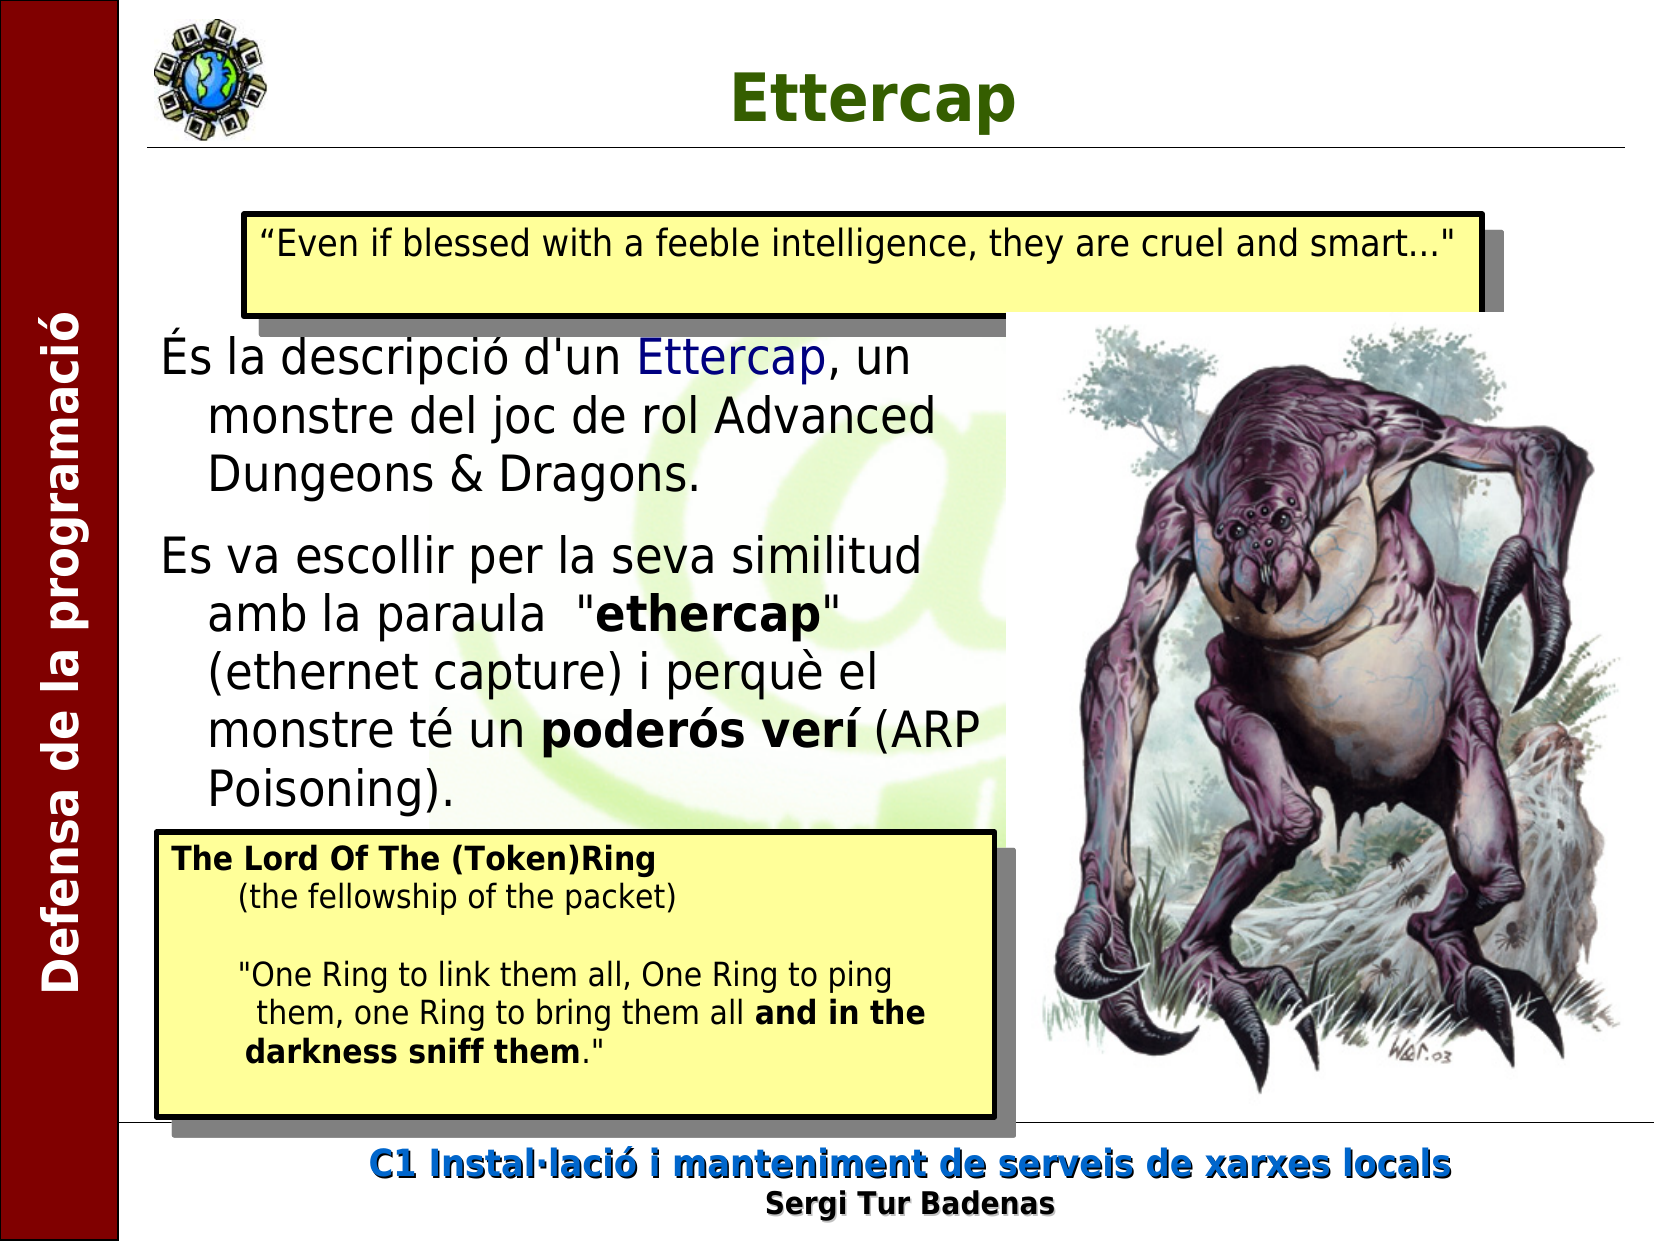

# Ettercap
“Even if blessed with a feeble intelligence, they are cruel and smart..."
És la descripció d'un Ettercap, un monstre del joc de rol Advanced Dungeons & Dragons.
Es va escollir per la seva similitud amb la paraula "ethercap" (ethernet capture) i perquè el monstre té un poderós verí (ARP Poisoning).
The Lord Of The (Token)Ring
 (the fellowship of the packet)
 "One Ring to link them all, One Ring to ping them, one Ring to bring them all and in the
 darkness sniff them."